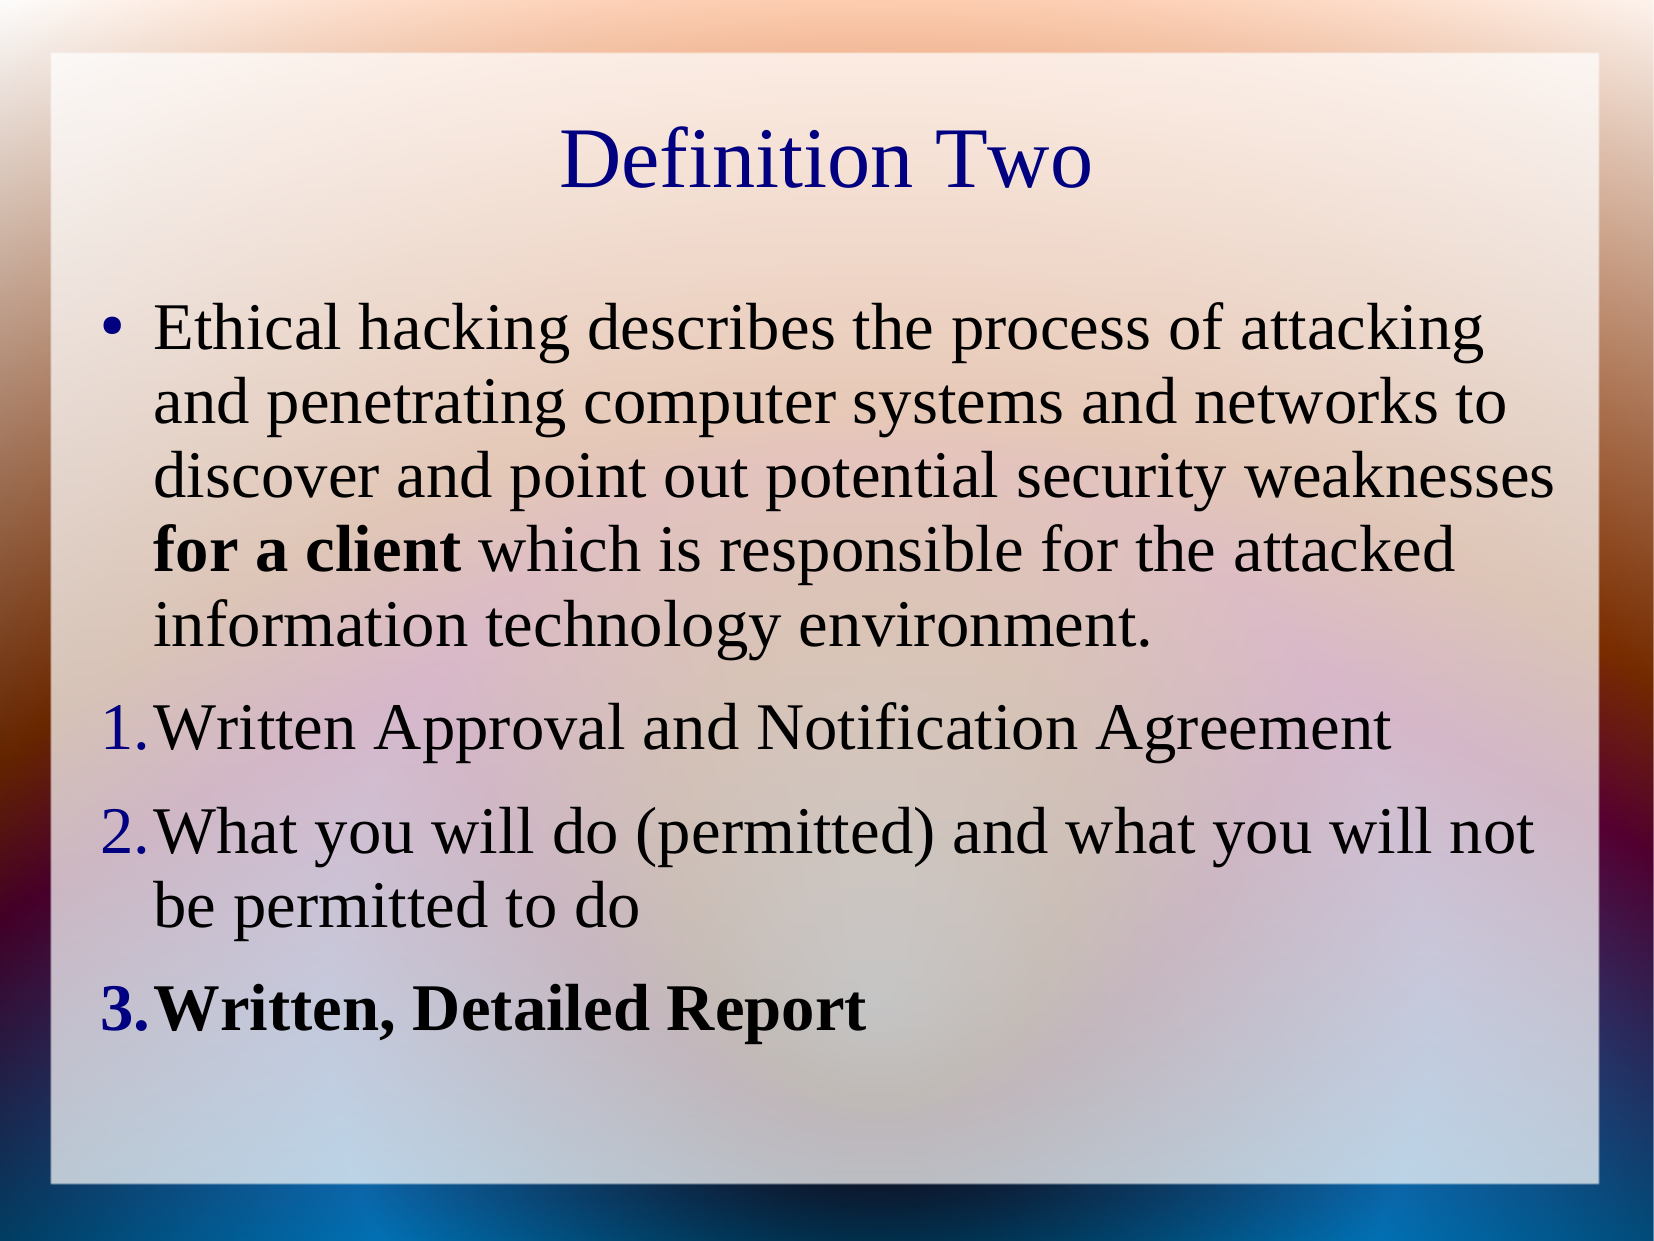

# Definition Two
Ethical hacking describes the process of attacking and penetrating computer systems and networks to discover and point out potential security weaknesses for a client which is responsible for the attacked information technology environment.
Written Approval and Notification Agreement
What you will do (permitted) and what you will not be permitted to do
Written, Detailed Report